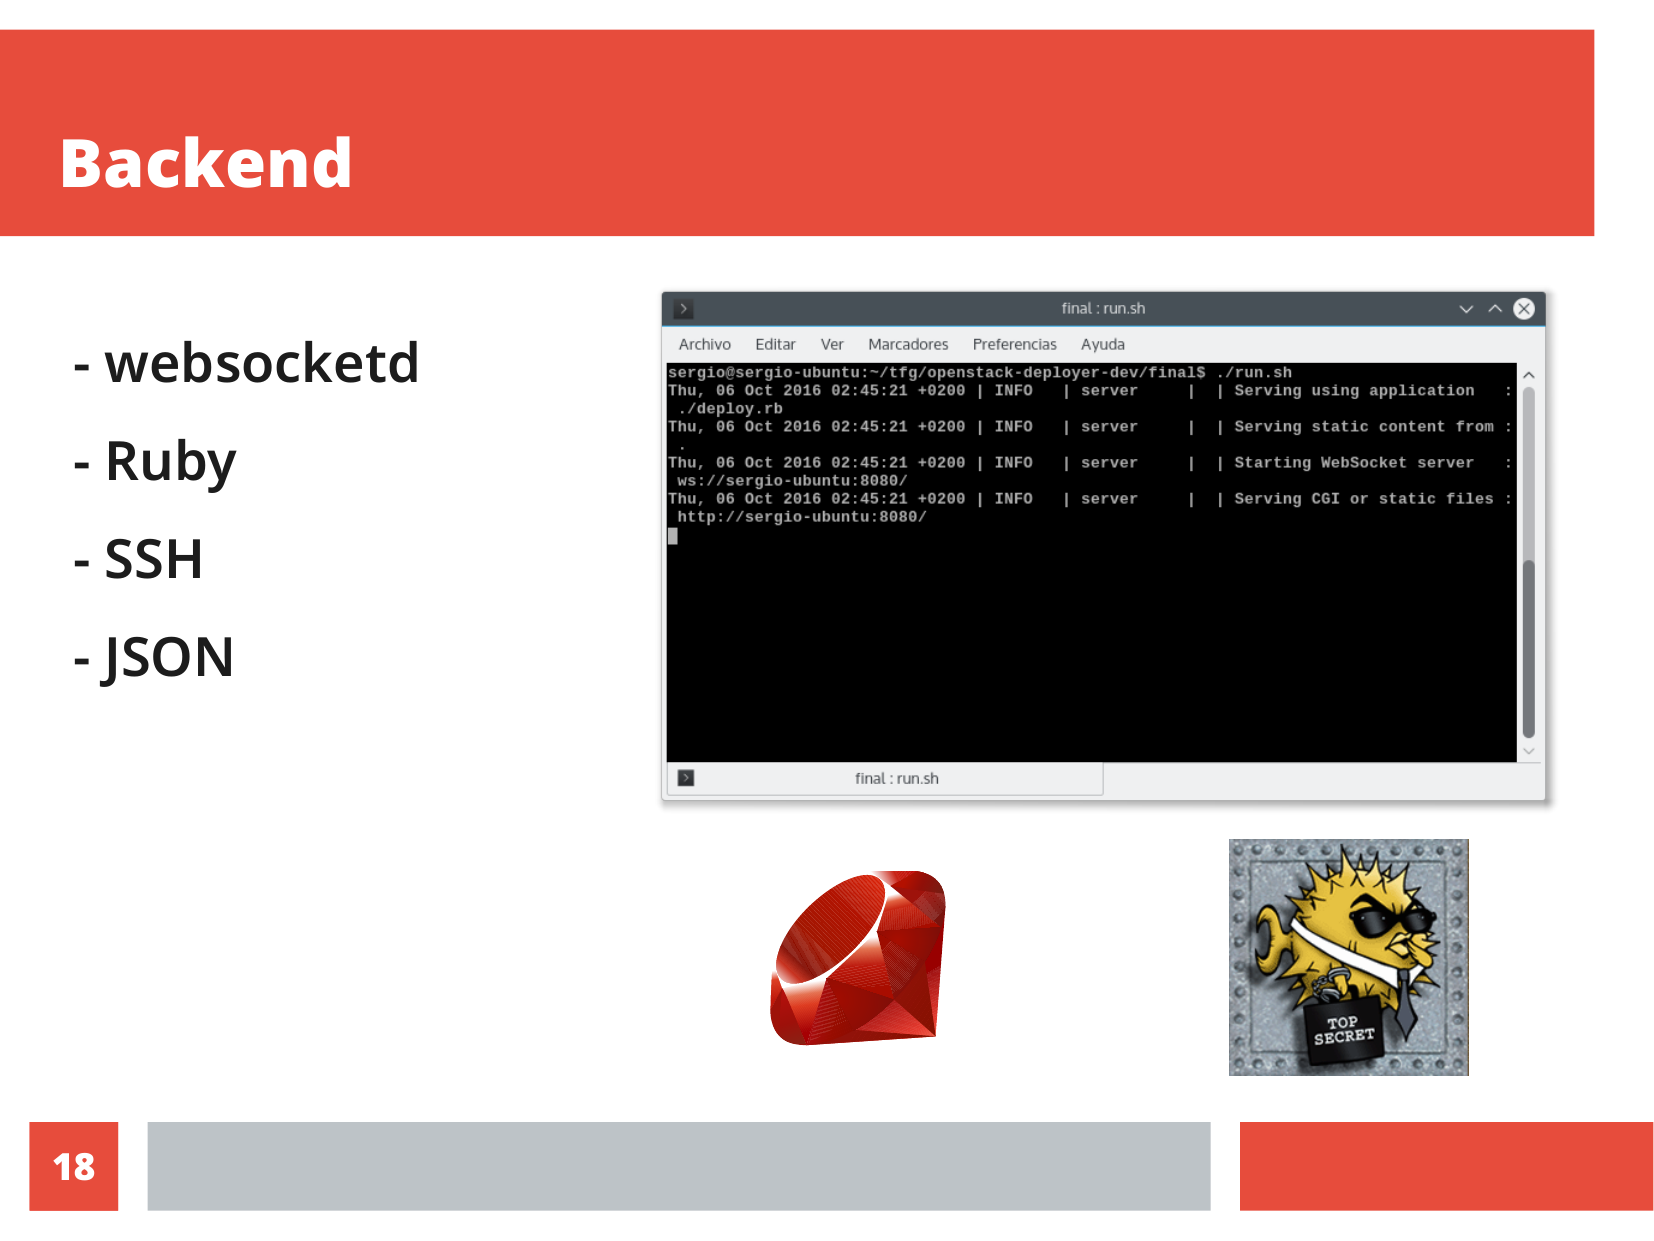

# Backend
 - websocketd
 - Ruby
 - SSH
 - JSON
18